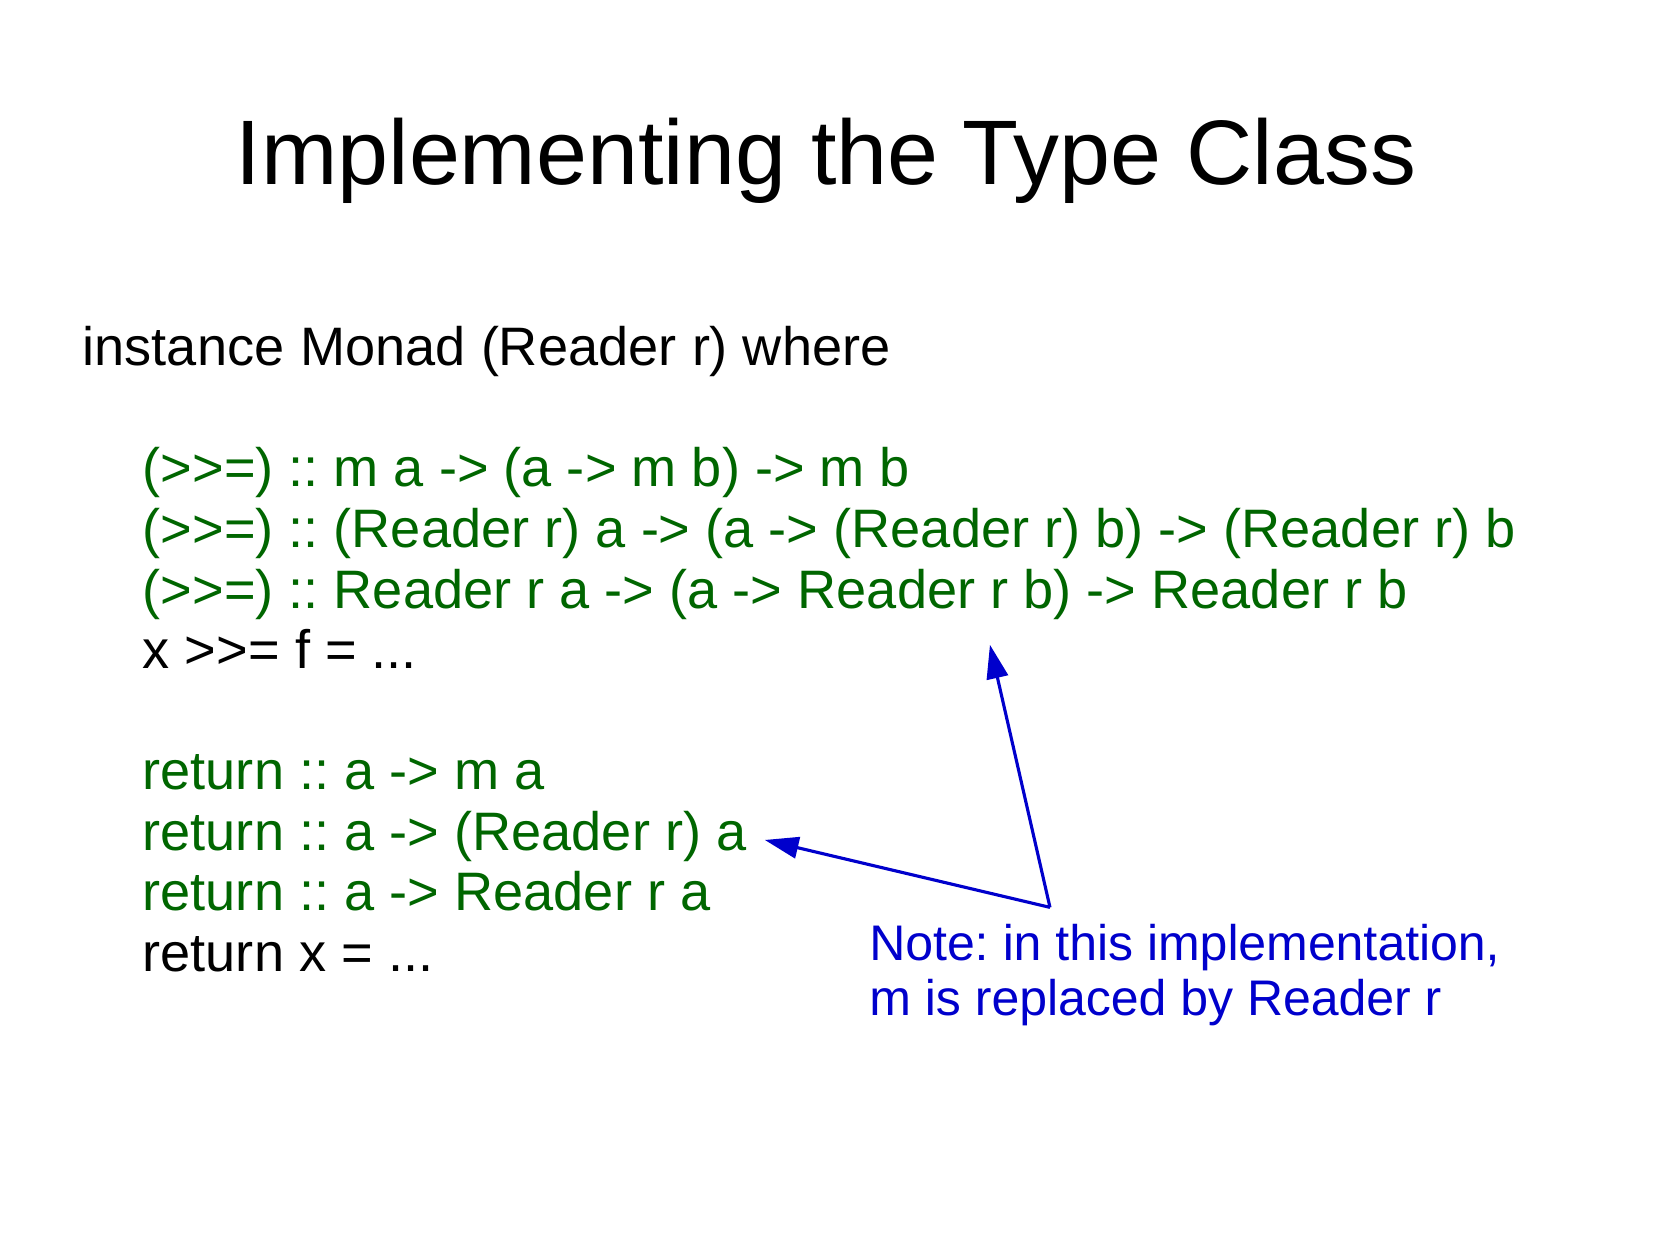

# Implementing the Type Class
instance Monad (Reader r) where
 (>>=) :: m a -> (a -> m b) -> m b
 (>>=) :: (Reader r) a -> (a -> (Reader r) b) -> (Reader r) b
 (>>=) :: Reader r a -> (a -> Reader r b) -> Reader r b
 x >>= f = ...
 return :: a -> m a
 return :: a -> (Reader r) a
 return :: a -> Reader r a
 return x = ...
Note: in this implementation,
m is replaced by Reader r